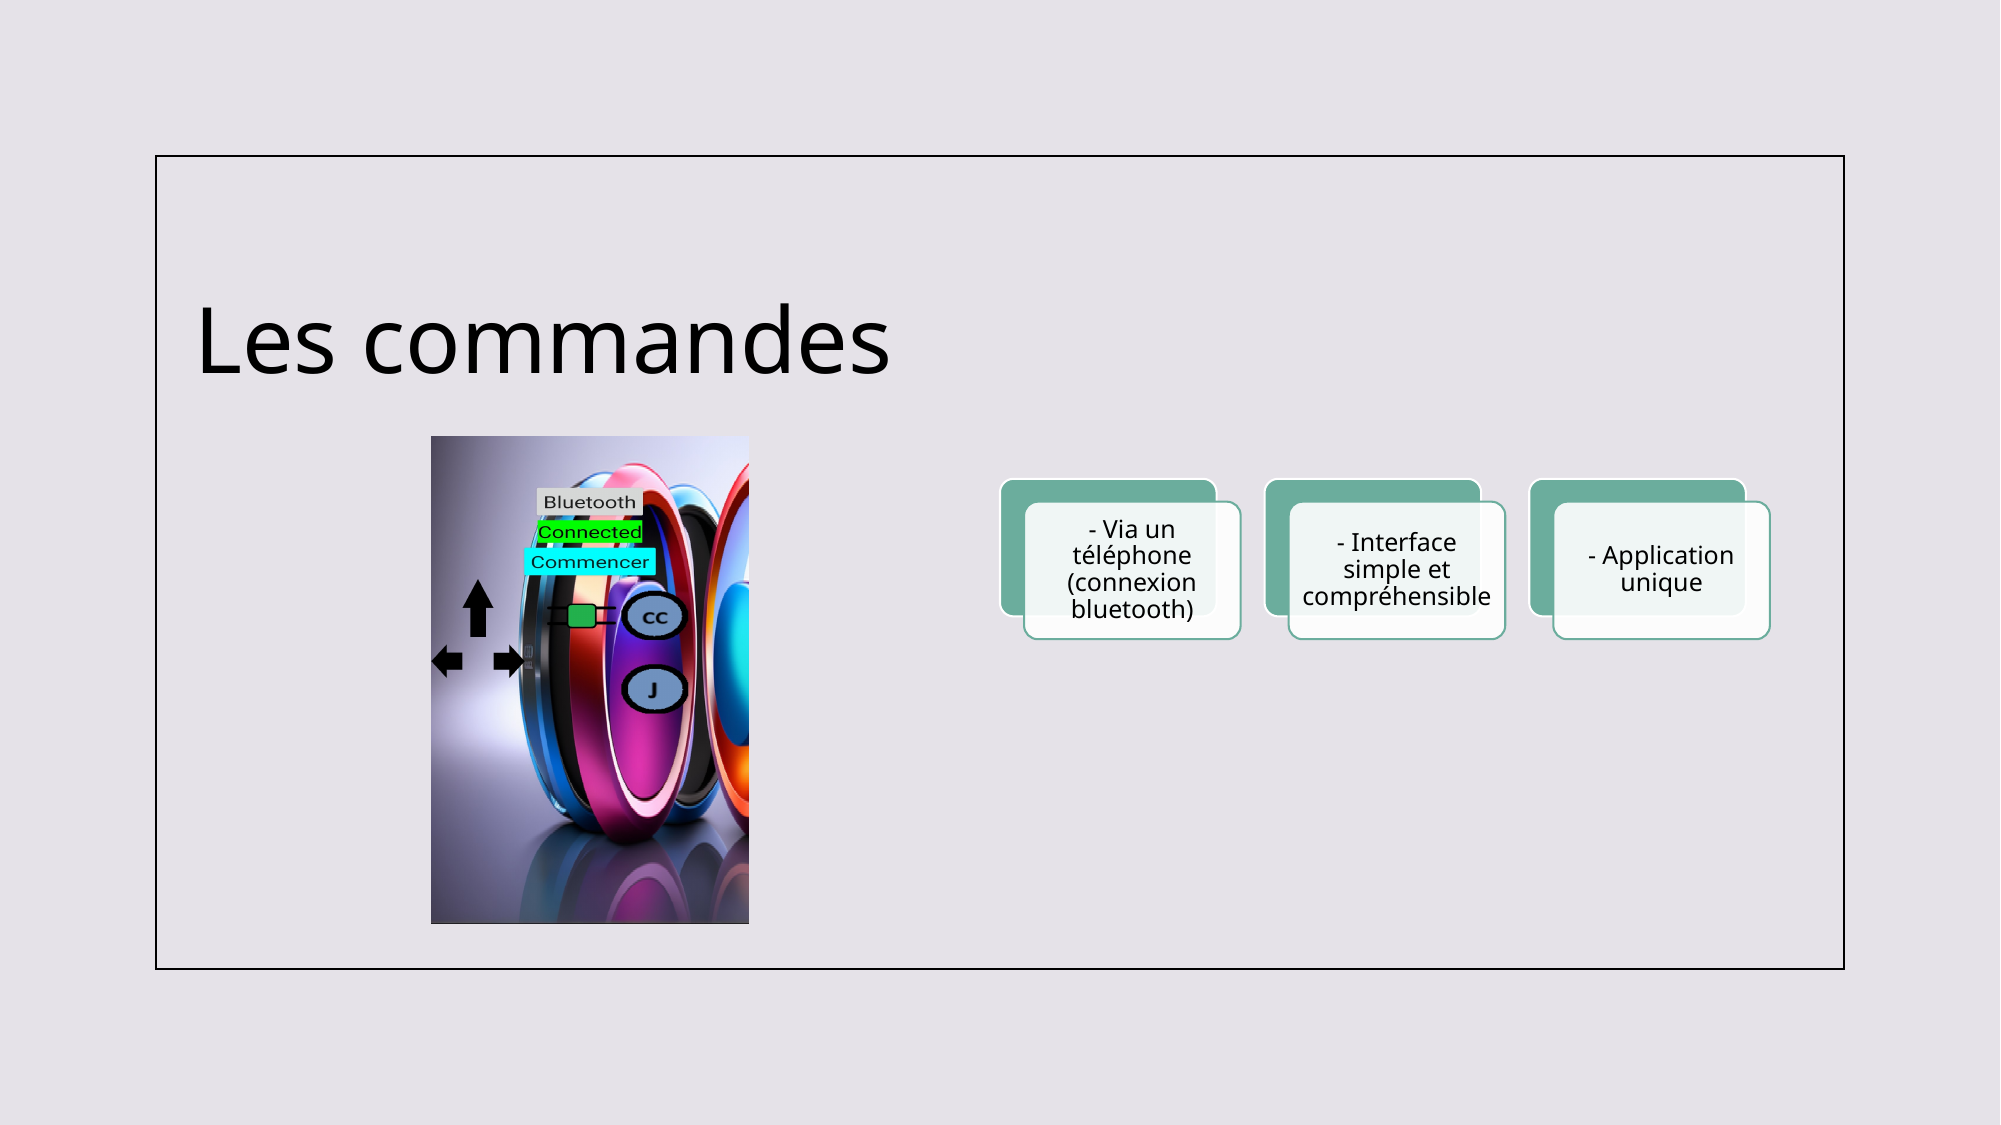

# Les commandes
- Via un téléphone (connexion bluetooth)
- Interface simple et compréhensible
- Application unique